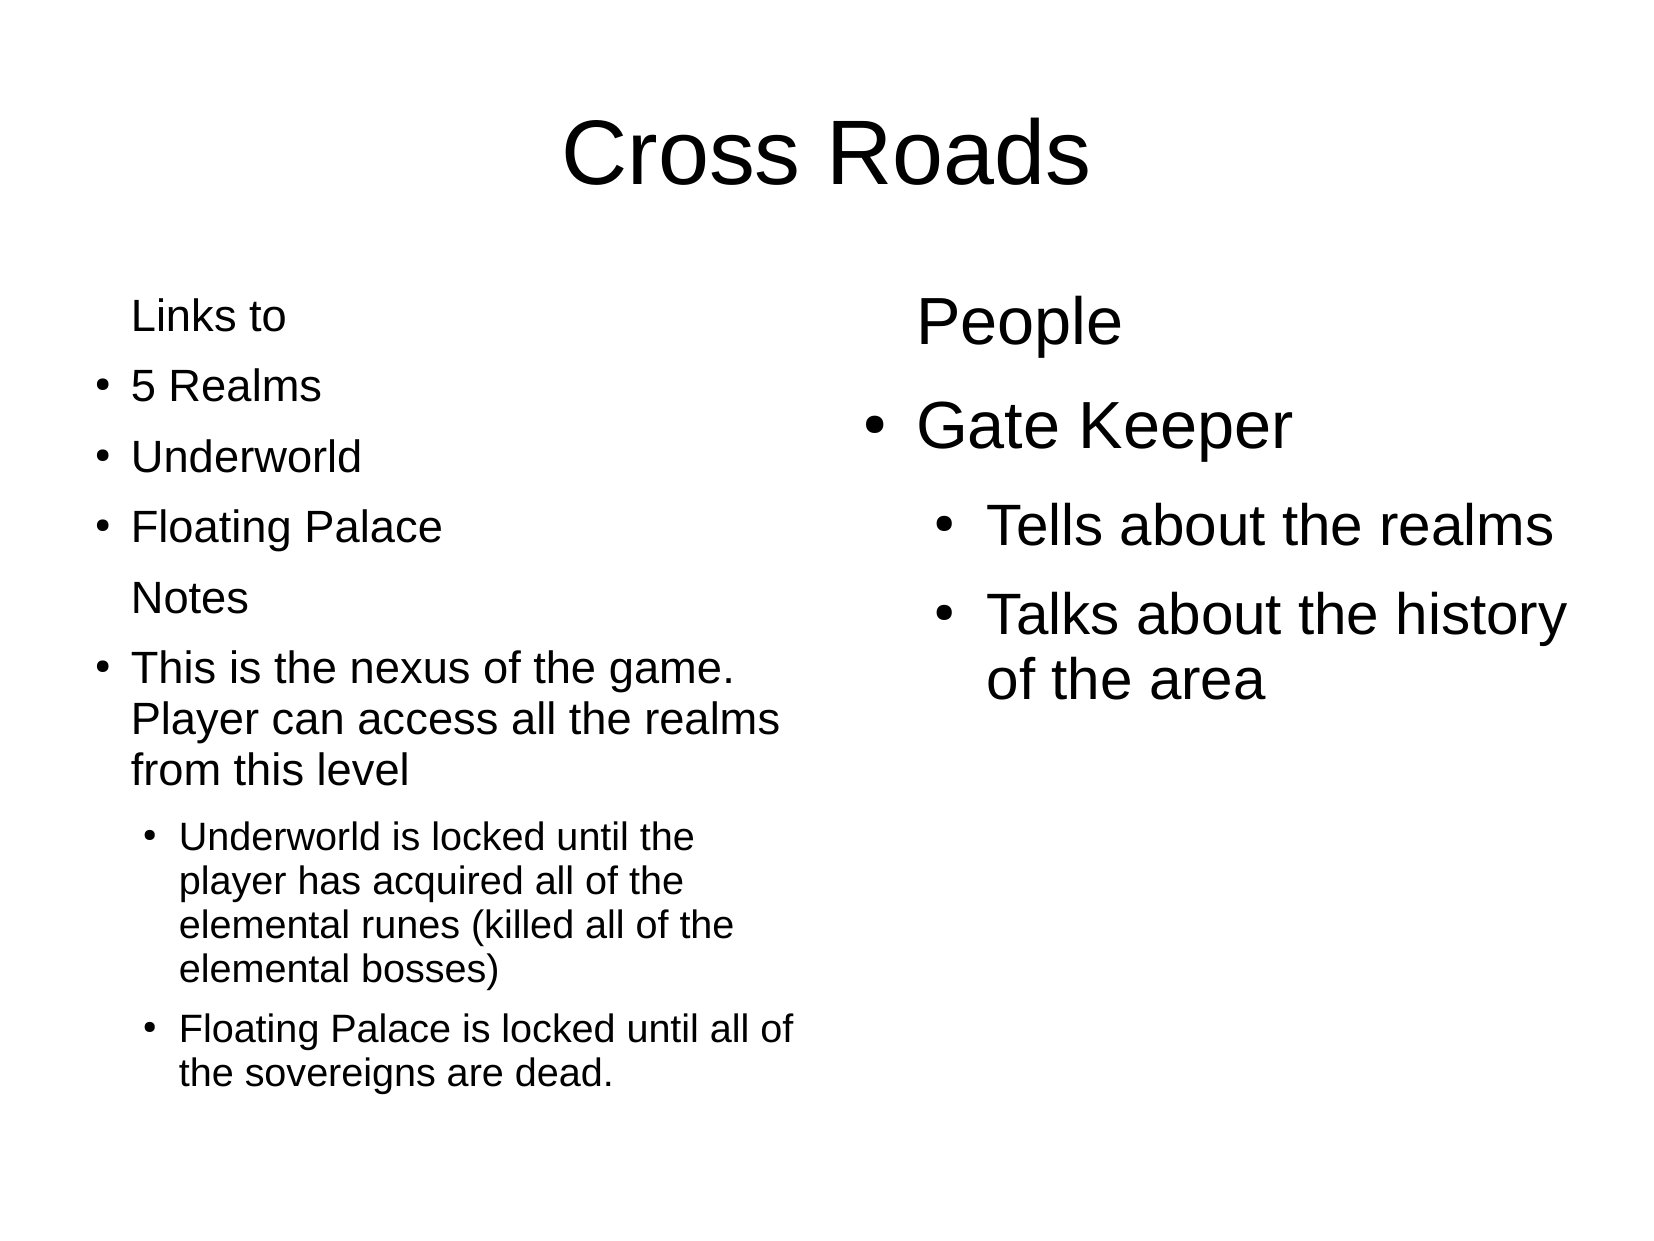

# Cross Roads
People
Gate Keeper
Tells about the realms
Talks about the history of the area
Links to
5 Realms
Underworld
Floating Palace
Notes
This is the nexus of the game. Player can access all the realms from this level
Underworld is locked until the player has acquired all of the elemental runes (killed all of the elemental bosses)
Floating Palace is locked until all of the sovereigns are dead.